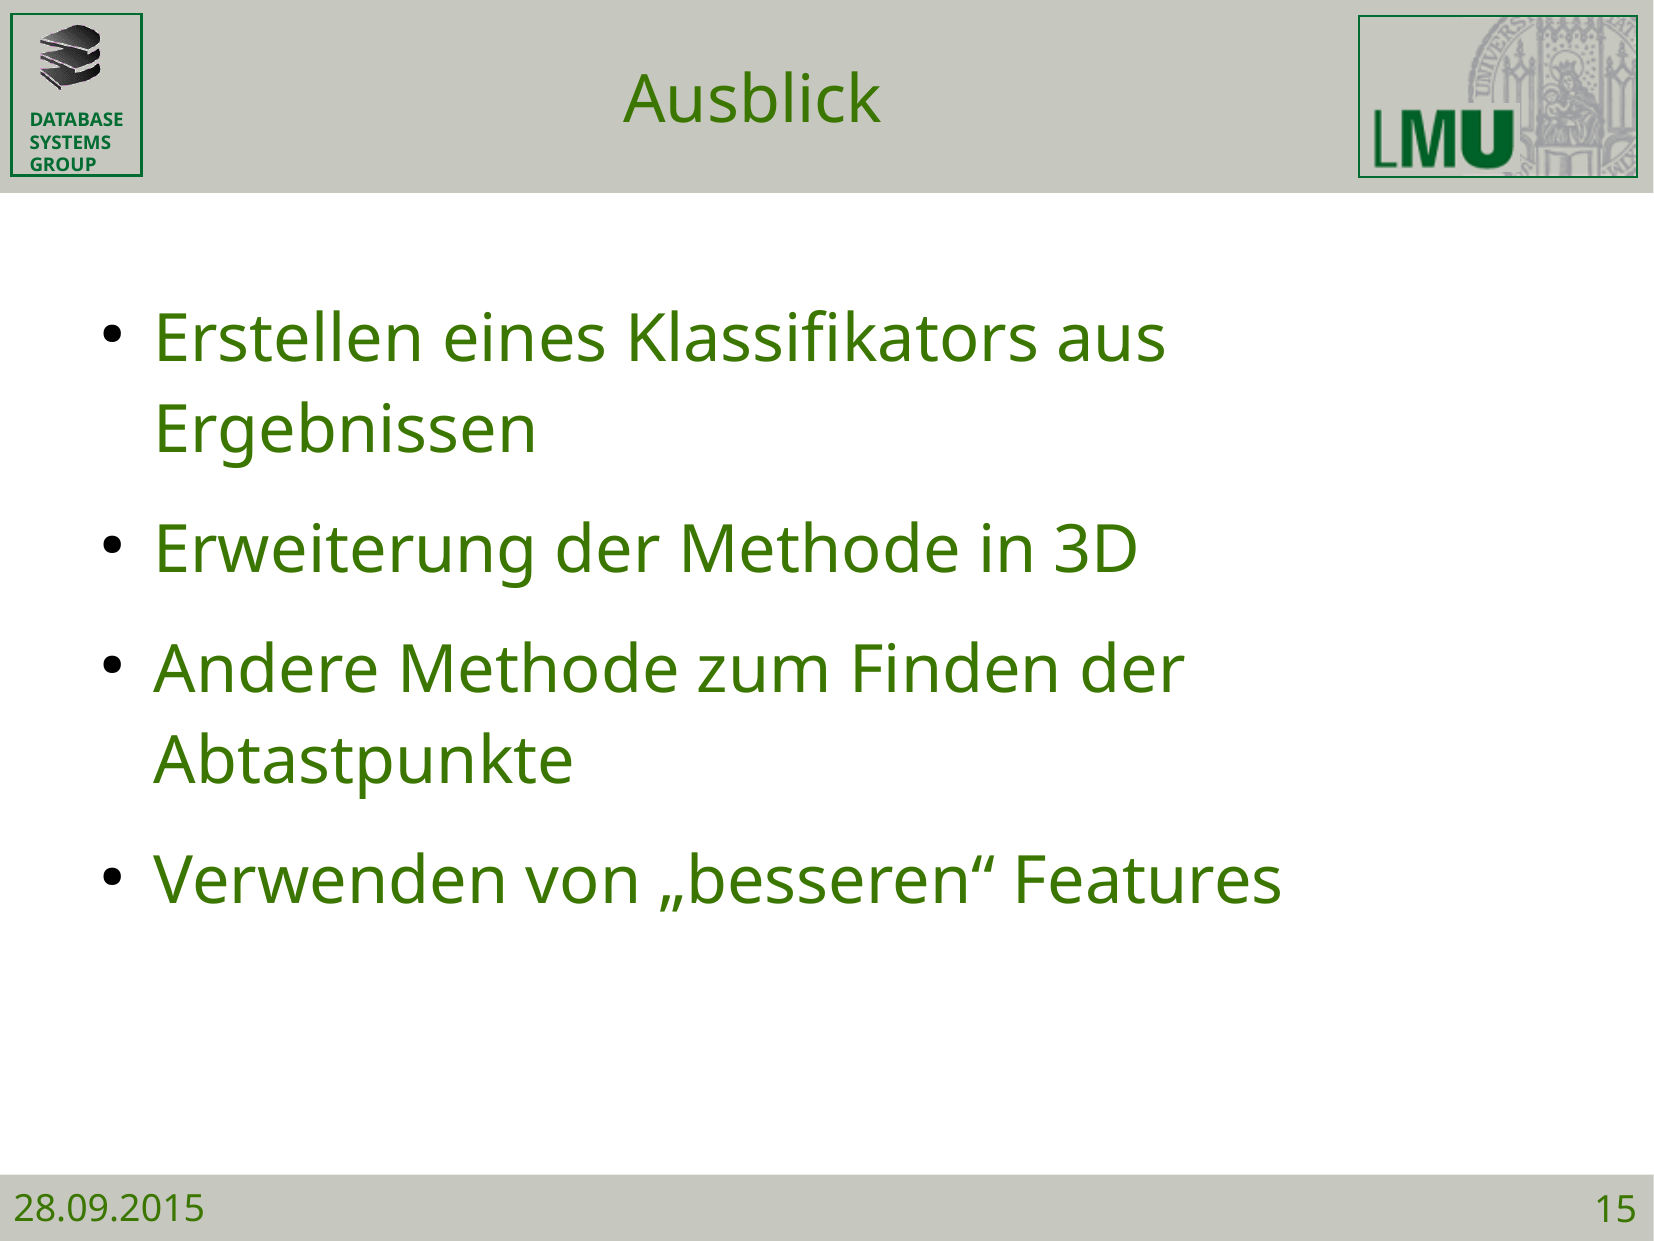

# Ausblick
Erstellen eines Klassifikators aus Ergebnissen
Erweiterung der Methode in 3D
Andere Methode zum Finden der Abtastpunkte
Verwenden von „besseren“ Features
28.09.2015
15